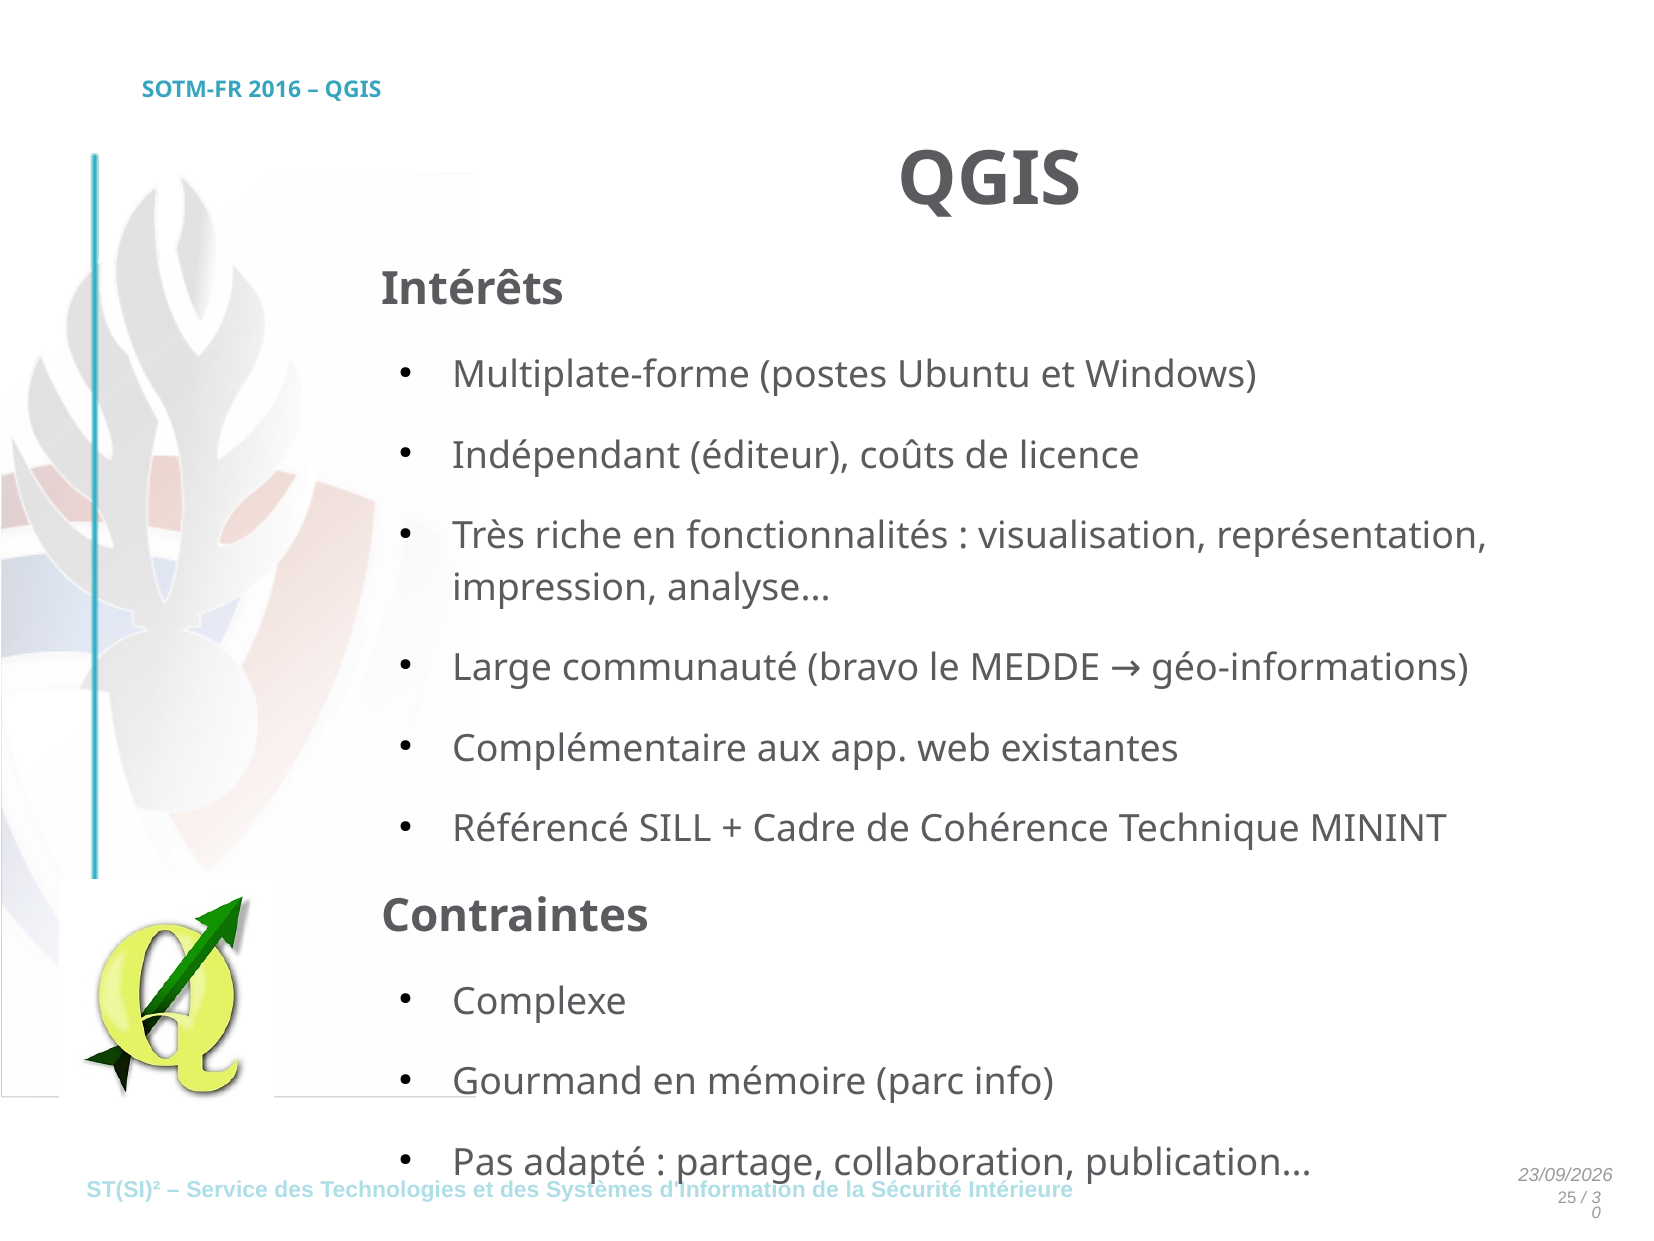

# SOTM-FR 2016 – QGIS
QGIS
Intérêts
Multiplate-forme (postes Ubuntu et Windows)
Indépendant (éditeur), coûts de licence
Très riche en fonctionnalités : visualisation, représentation, impression, analyse...
Large communauté (bravo le MEDDE → géo-informations)
Complémentaire aux app. web existantes
Référencé SILL + Cadre de Cohérence Technique MININT
Contraintes
Complexe
Gourmand en mémoire (parc info)
Pas adapté : partage, collaboration, publication...